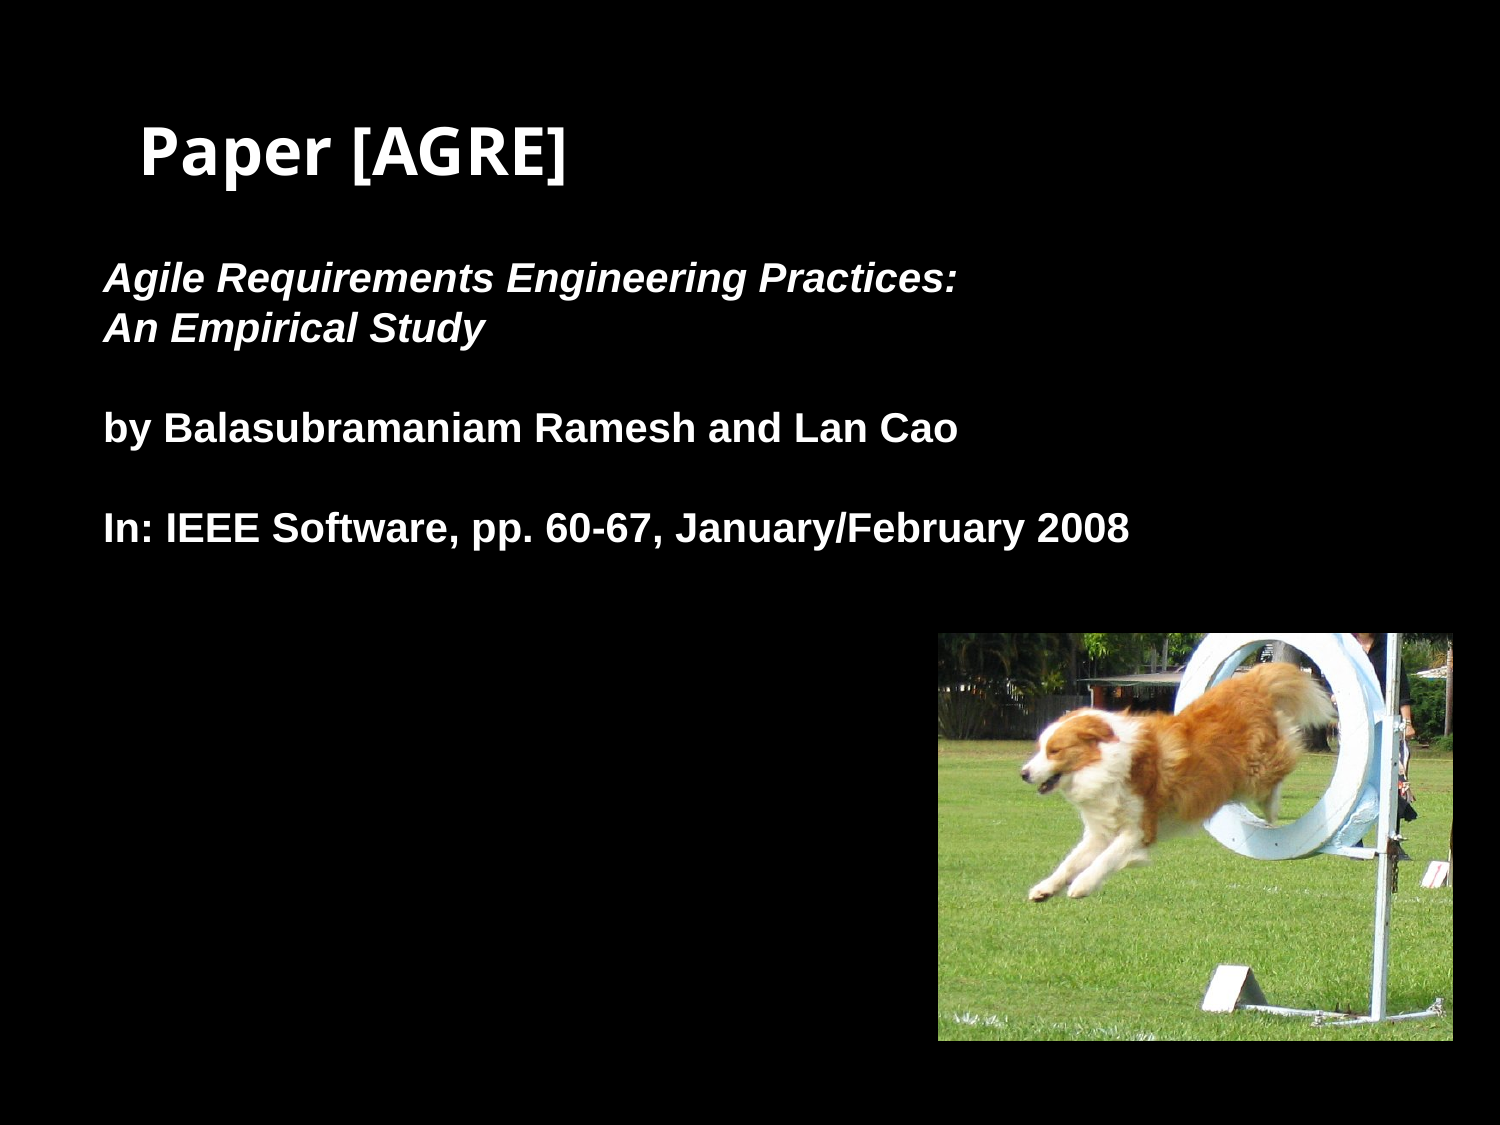

# Paper [AGRE]
Agile Requirements Engineering Practices:
An Empirical Study
by Balasubramaniam Ramesh and Lan Cao
In: IEEE Software, pp. 60-67, January/February 2008